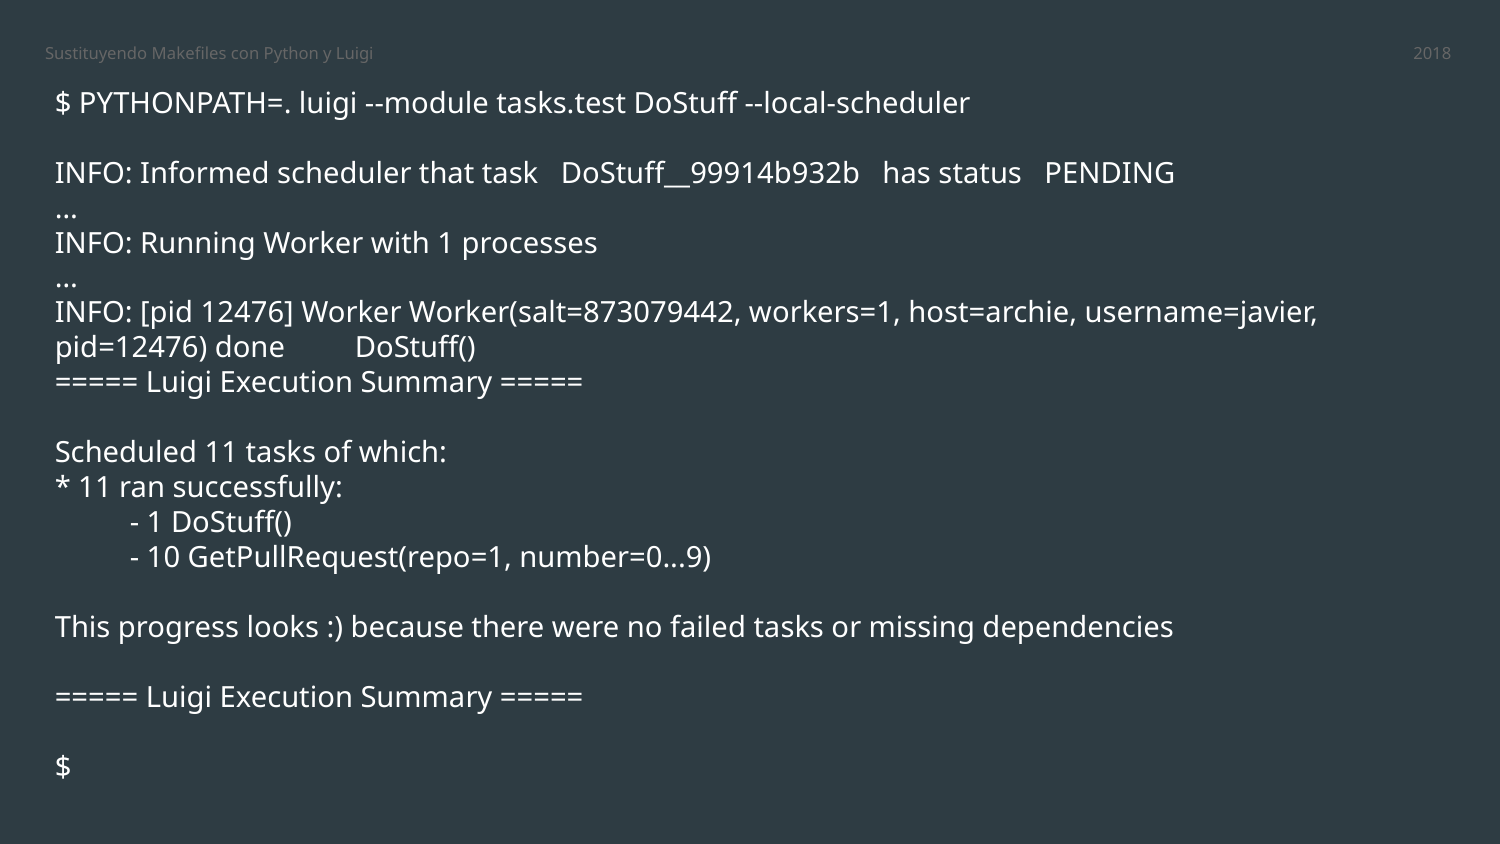

# $ PYTHONPATH=. luigi --module tasks.test DoStuff --local-scheduler
INFO: Informed scheduler that task DoStuff__99914b932b has status PENDING
…
INFO: Running Worker with 1 processes
…
INFO: [pid 12476] Worker Worker(salt=873079442, workers=1, host=archie, username=javier, pid=12476) done 	DoStuff()
===== Luigi Execution Summary =====
Scheduled 11 tasks of which:
* 11 ran successfully:
	- 1 DoStuff()
	- 10 GetPullRequest(repo=1, number=0...9)
This progress looks :) because there were no failed tasks or missing dependencies
===== Luigi Execution Summary =====
$